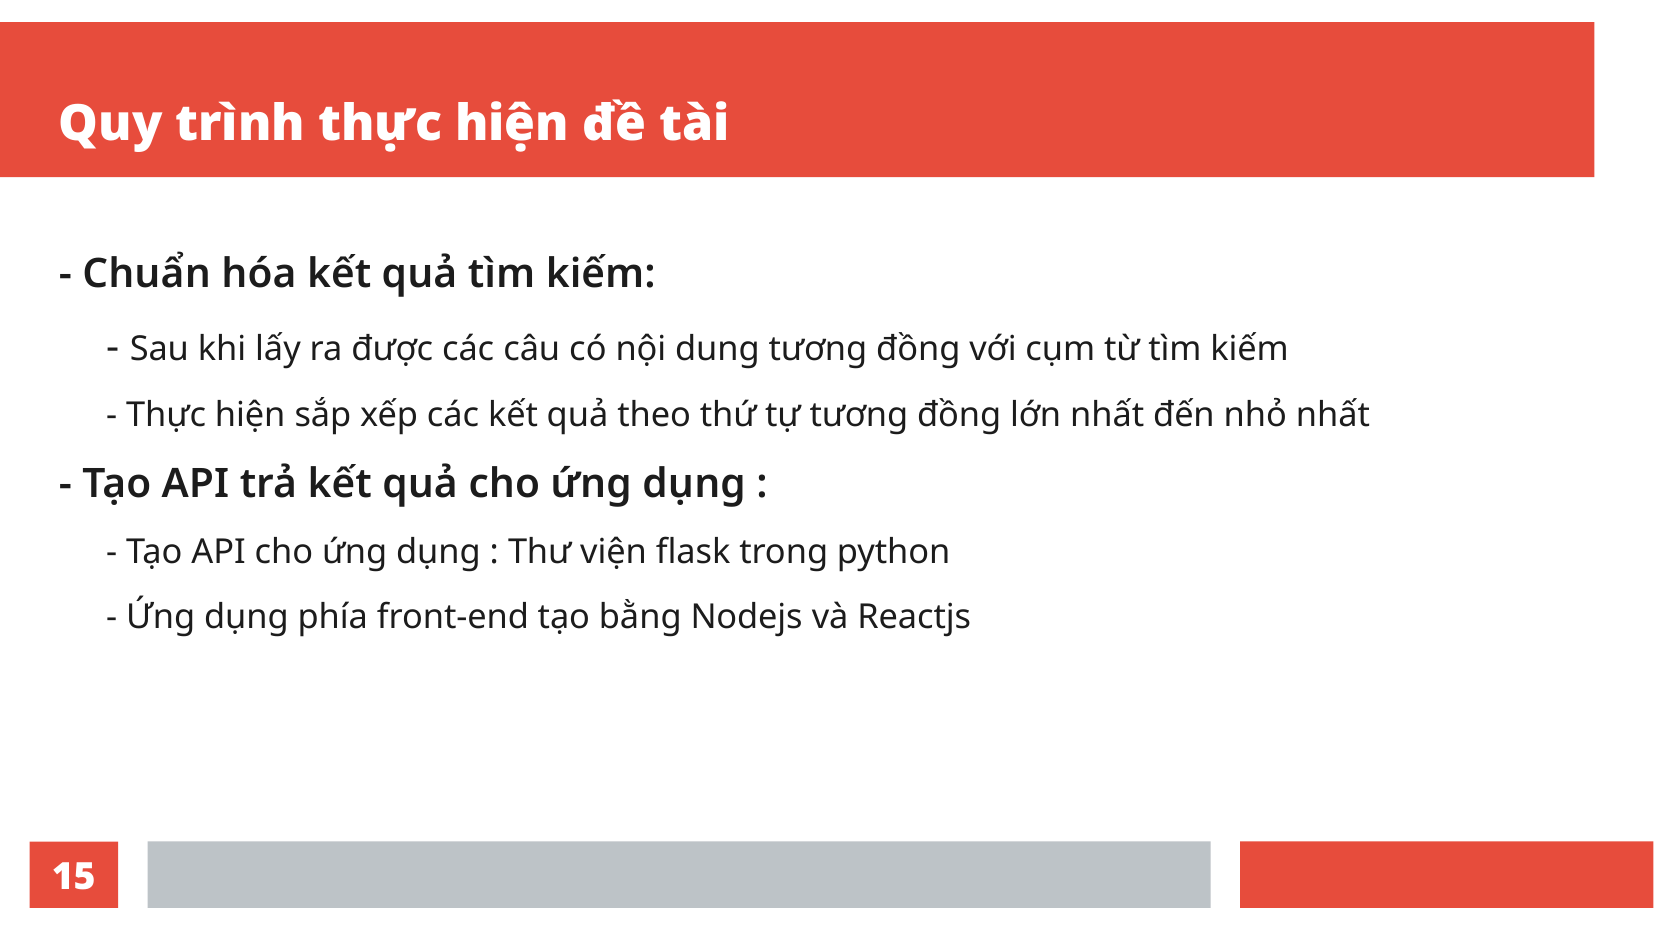

# Quy trình thực hiện đề tài
- Chuẩn hóa kết quả tìm kiếm:
- Sau khi lấy ra được các câu có nội dung tương đồng với cụm từ tìm kiếm
- Thực hiện sắp xếp các kết quả theo thứ tự tương đồng lớn nhất đến nhỏ nhất
- Tạo API trả kết quả cho ứng dụng :
- Tạo API cho ứng dụng : Thư viện flask trong python
- Ứng dụng phía front-end tạo bằng Nodejs và Reactjs
15